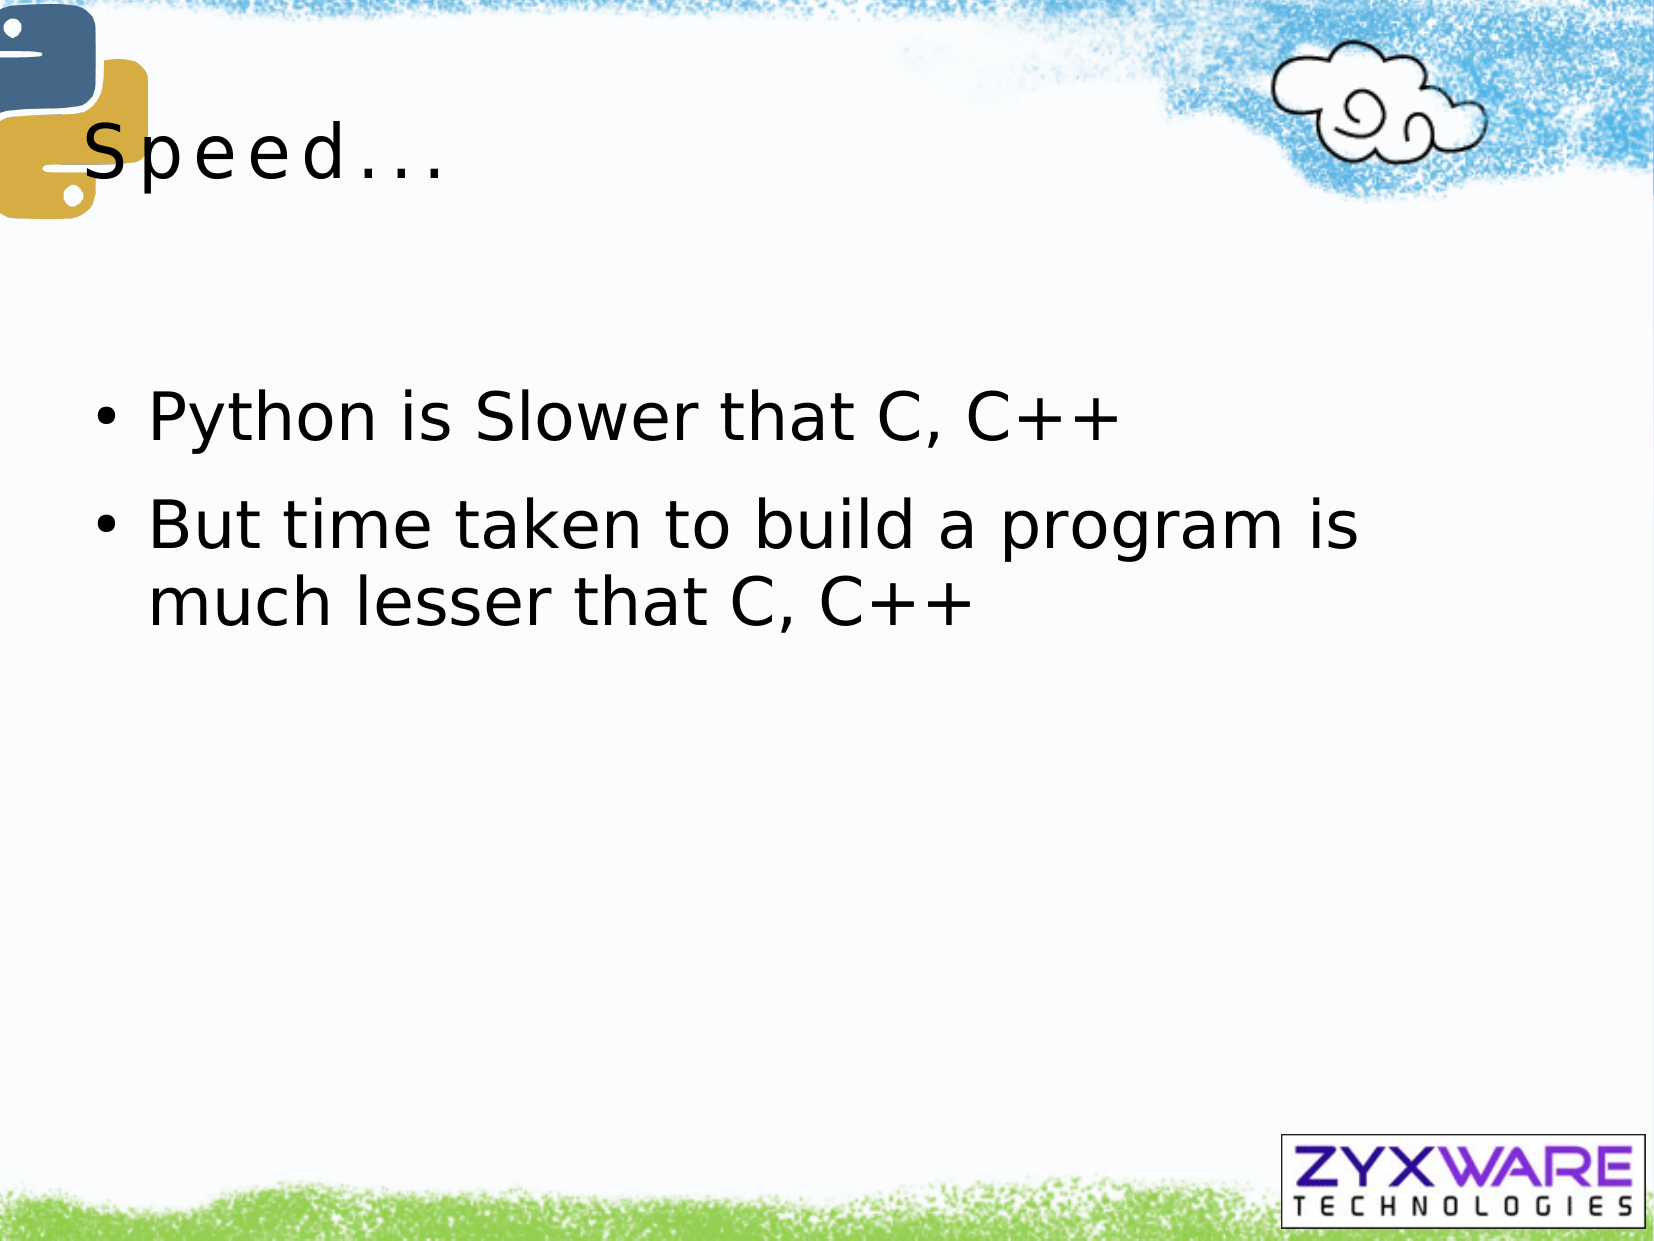

# Speed...
Python is Slower that C, C++
But time taken to build a program is much lesser that C, C++